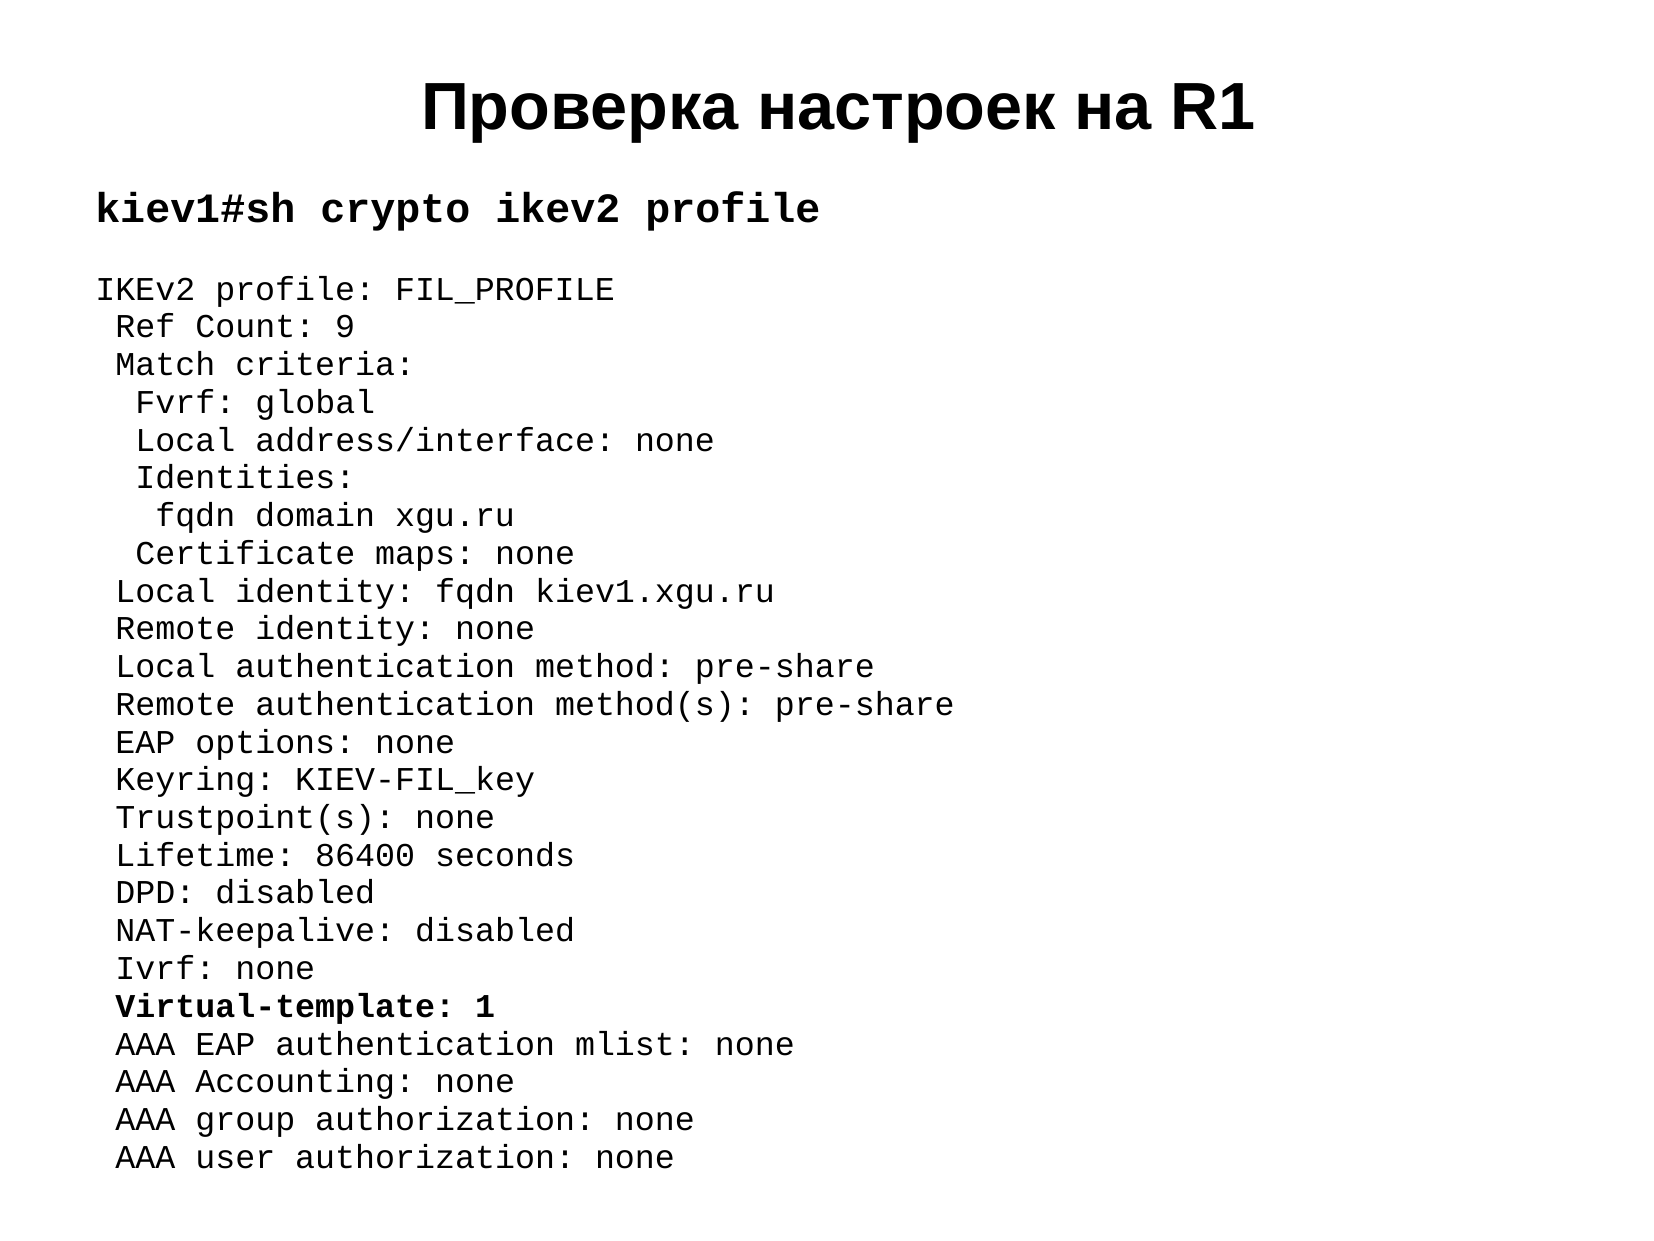

Проверка настроек на R1
# kiev1#sh crypto ikev2 profile
IKEv2 profile: FIL_PROFILE
 Ref Count: 9
 Match criteria:
 Fvrf: global
 Local address/interface: none
 Identities:
 fqdn domain xgu.ru
 Certificate maps: none
 Local identity: fqdn kiev1.xgu.ru
 Remote identity: none
 Local authentication method: pre-share
 Remote authentication method(s): pre-share
 EAP options: none
 Keyring: KIEV-FIL_key
 Trustpoint(s): none
 Lifetime: 86400 seconds
 DPD: disabled
 NAT-keepalive: disabled
 Ivrf: none
 Virtual-template: 1
 AAA EAP authentication mlist: none
 AAA Accounting: none
 AAA group authorization: none
 AAA user authorization: none